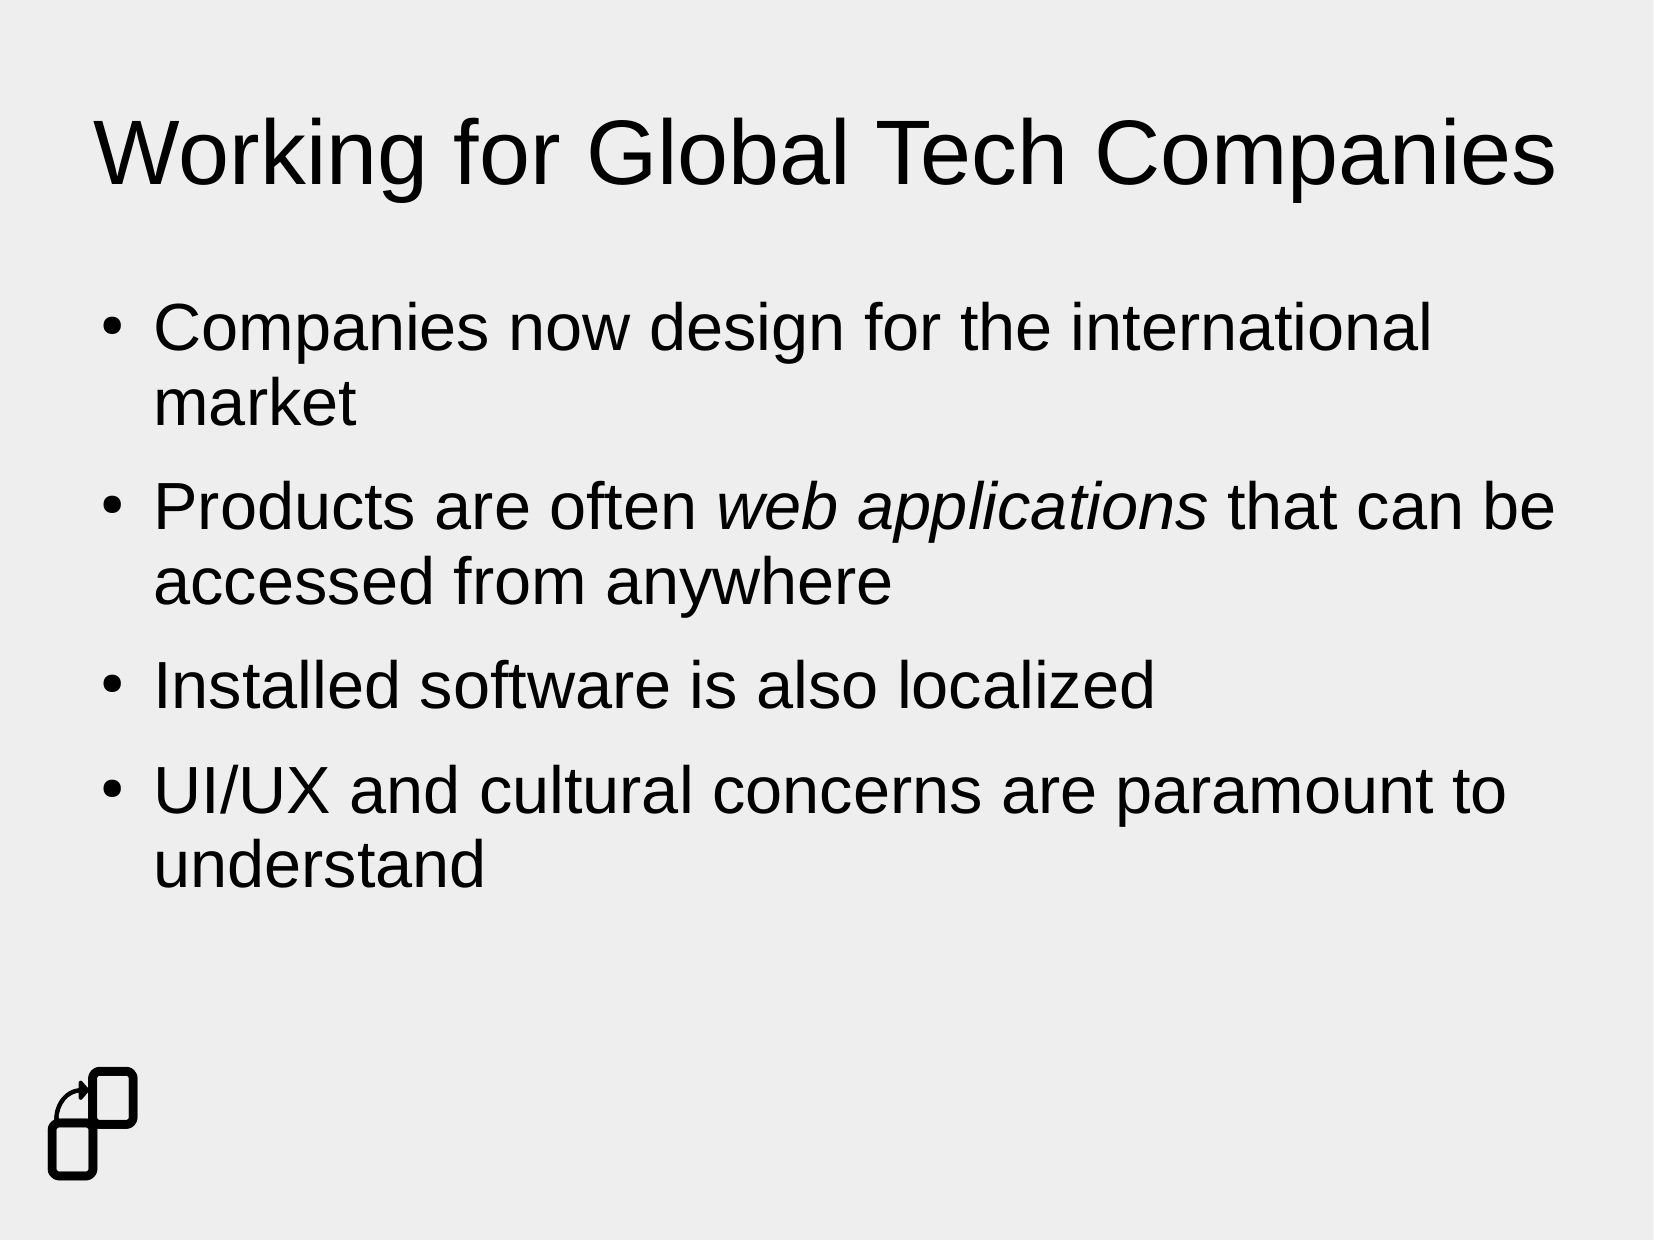

# Working for Global Tech Companies
Companies now design for the international market
Products are often web applications that can be accessed from anywhere
Installed software is also localized
UI/UX and cultural concerns are paramount to understand